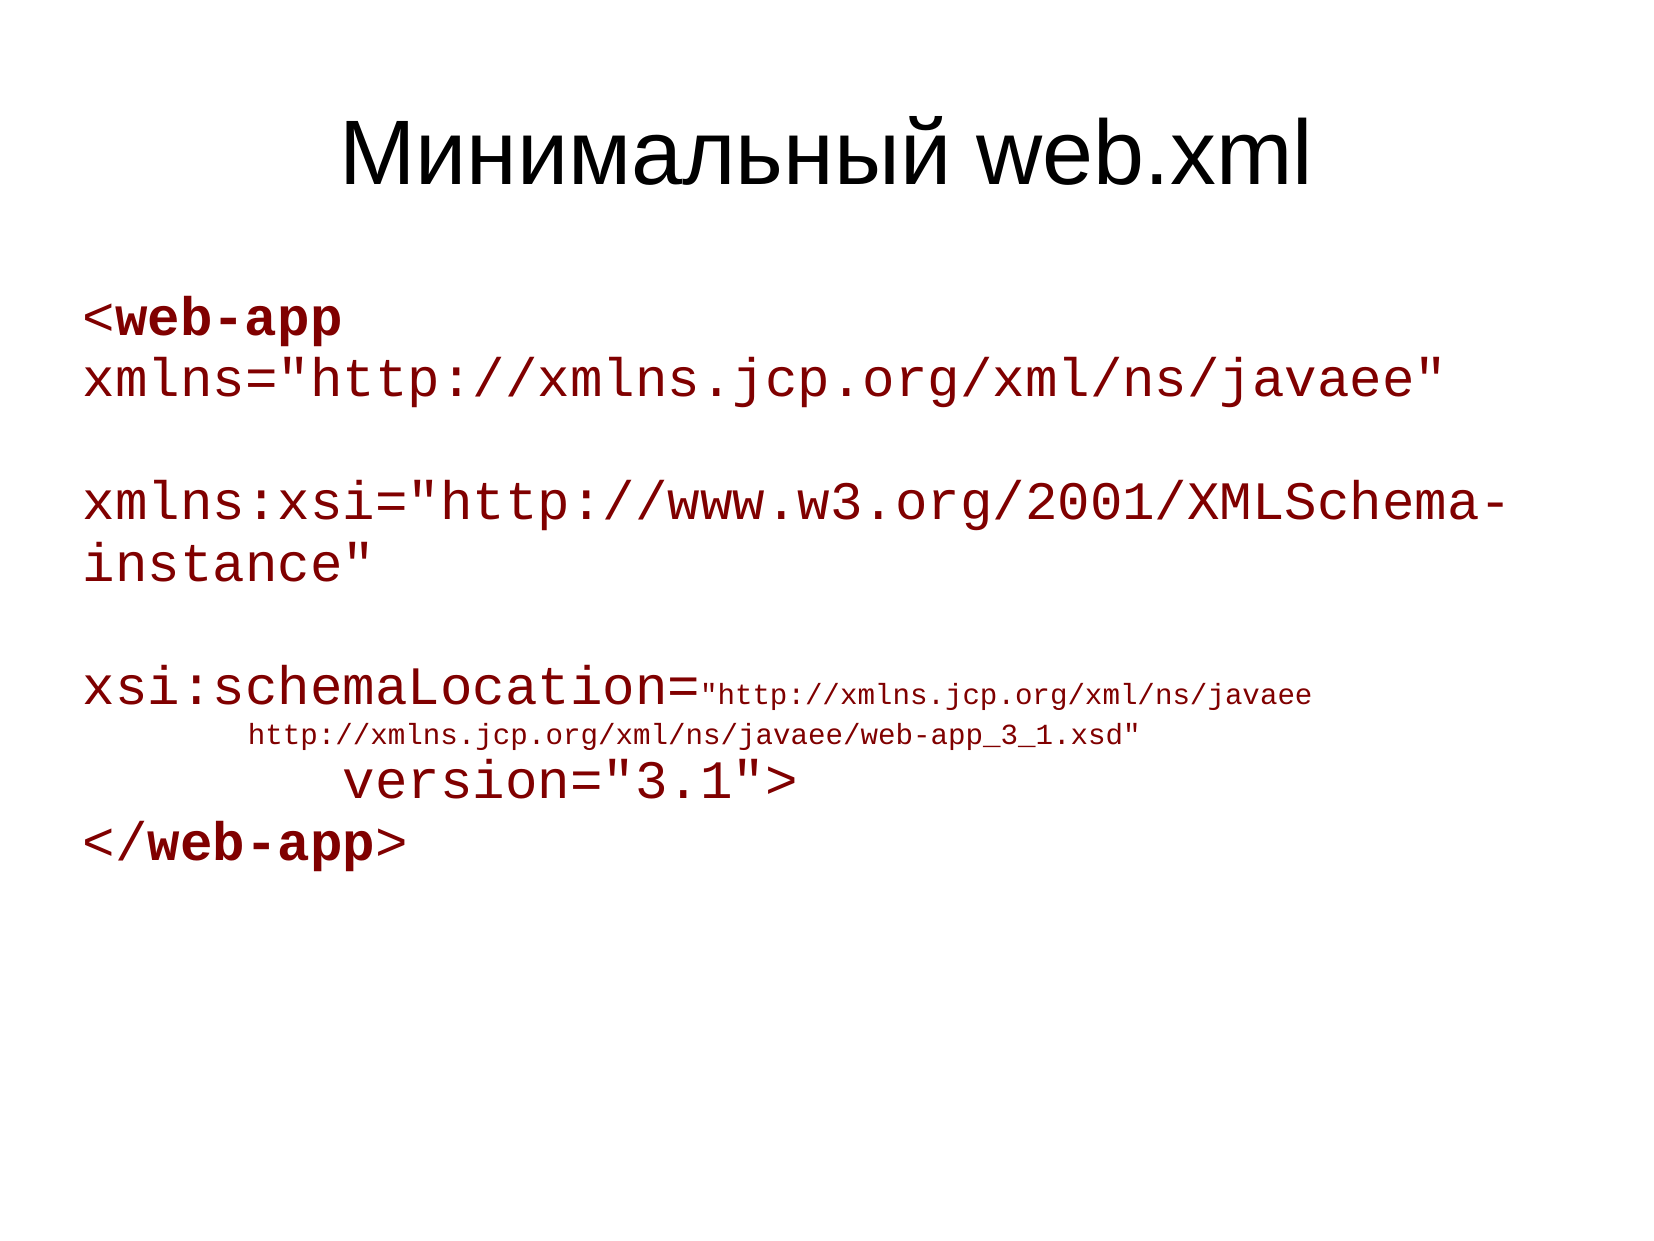

# Минимальный web.xml
<web-app xmlns="http://xmlns.jcp.org/xml/ns/javaee"
 xmlns:xsi="http://www.w3.org/2001/XMLSchema-instance"
 xsi:schemaLocation="http://xmlns.jcp.org/xml/ns/javaee
		 http://xmlns.jcp.org/xml/ns/javaee/web-app_3_1.xsd"
 version="3.1">
</web-app>